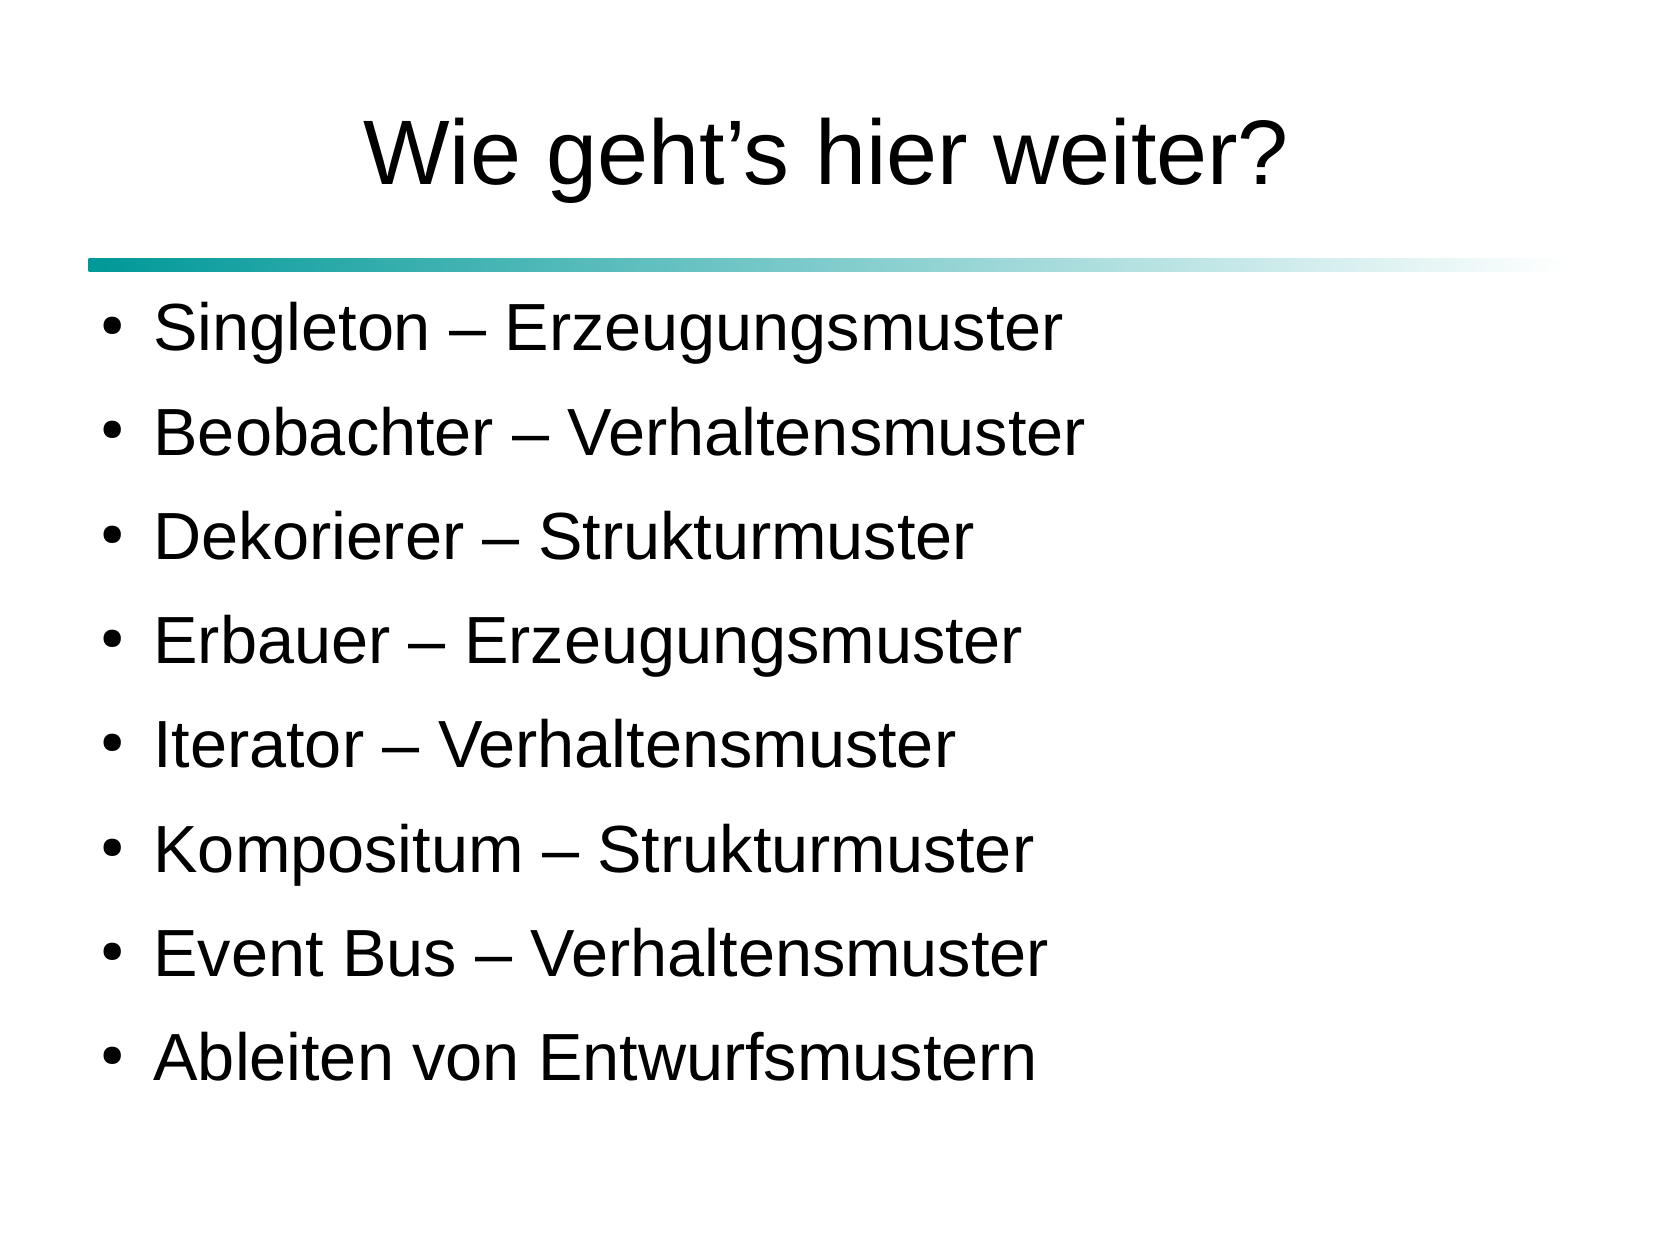

# Wie geht’s hier weiter?
Singleton – Erzeugungsmuster
Beobachter – Verhaltensmuster
Dekorierer – Strukturmuster
Erbauer – Erzeugungsmuster
Iterator – Verhaltensmuster
Kompositum – Strukturmuster
Event Bus – Verhaltensmuster
Ableiten von Entwurfsmustern